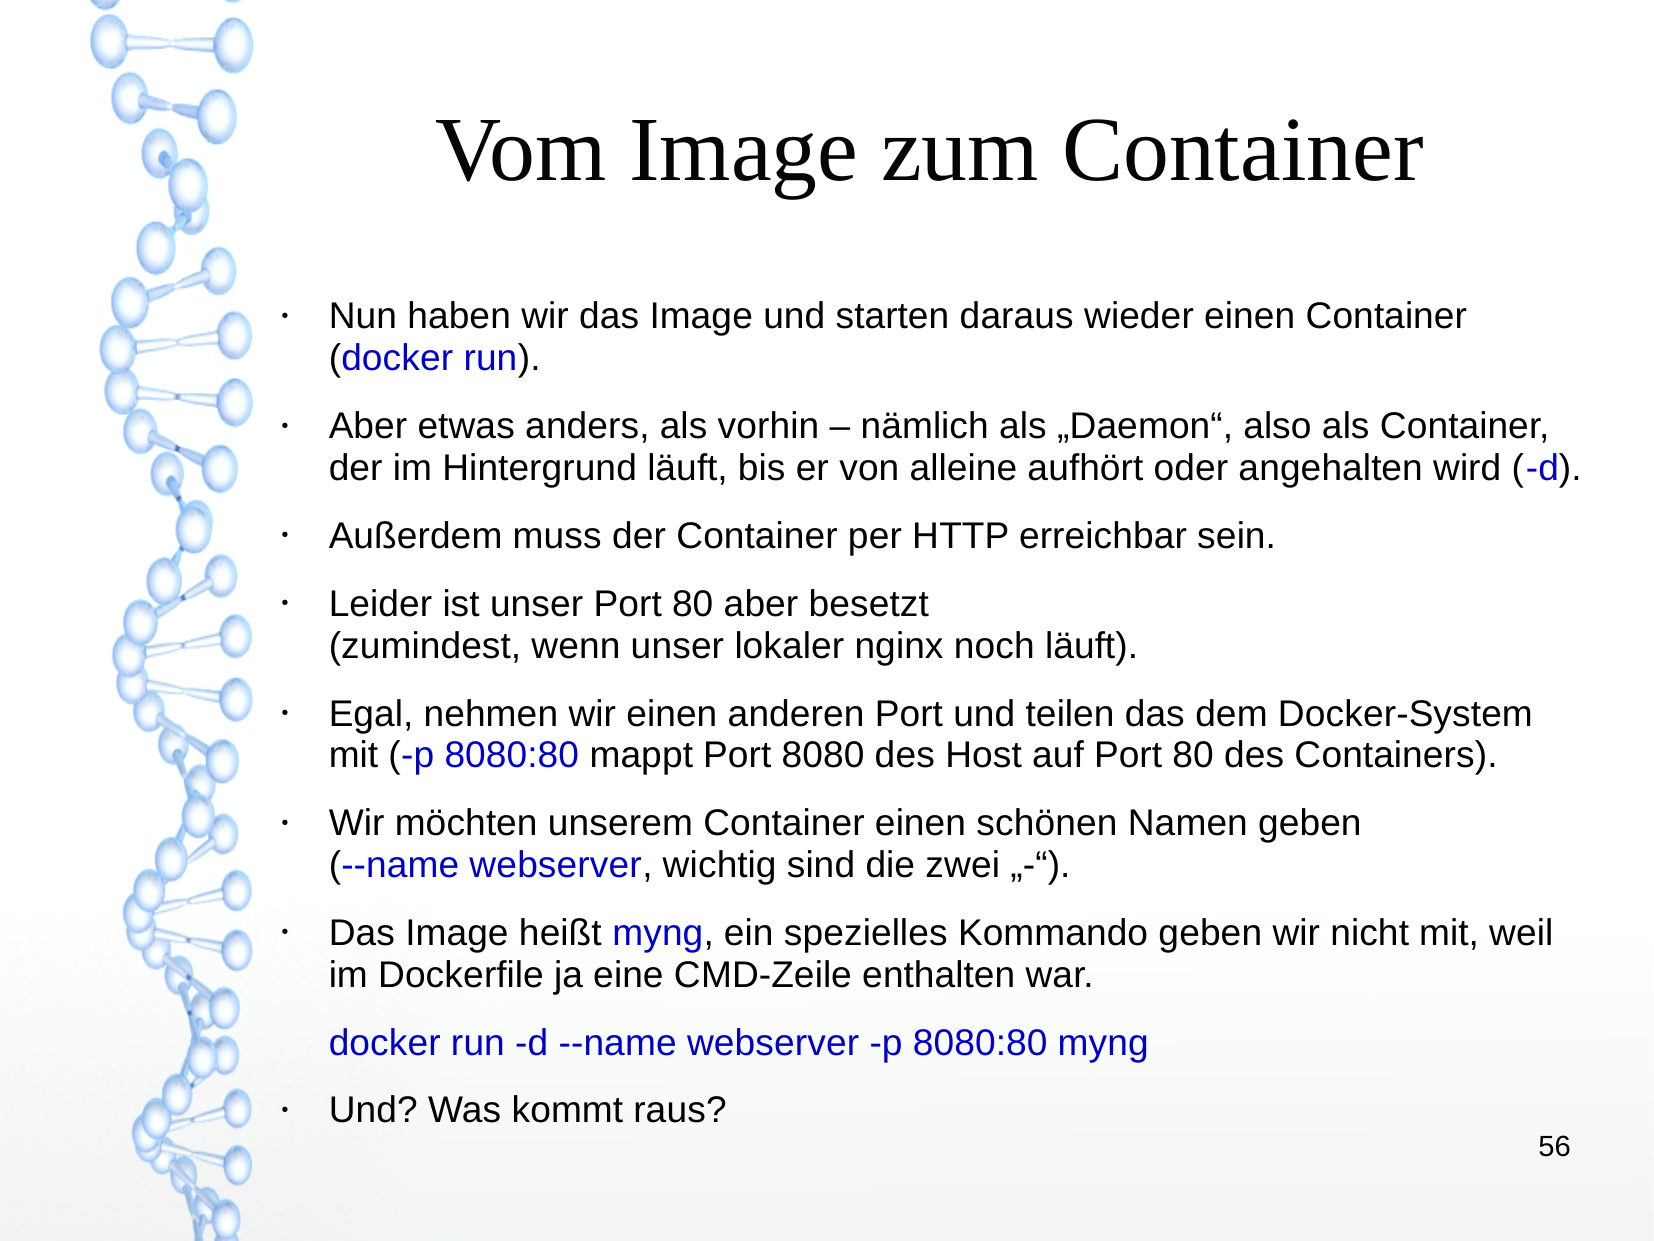

# Vom Image zum Container
Nun haben wir das Image und starten daraus wieder einen Container (docker run).
Aber etwas anders, als vorhin – nämlich als „Daemon“, also als Container, der im Hintergrund läuft, bis er von alleine aufhört oder angehalten wird (-d).
Außerdem muss der Container per HTTP erreichbar sein.
Leider ist unser Port 80 aber besetzt
(zumindest, wenn unser lokaler nginx noch läuft).
Egal, nehmen wir einen anderen Port und teilen das dem Docker-System mit (-p 8080:80 mappt Port 8080 des Host auf Port 80 des Containers).
Wir möchten unserem Container einen schönen Namen geben
(--name webserver, wichtig sind die zwei „-“).
Das Image heißt myng, ein spezielles Kommando geben wir nicht mit, weil im Dockerfile ja eine CMD-Zeile enthalten war.
docker run -d --name webserver -p 8080:80 myng
Und? Was kommt raus?
56